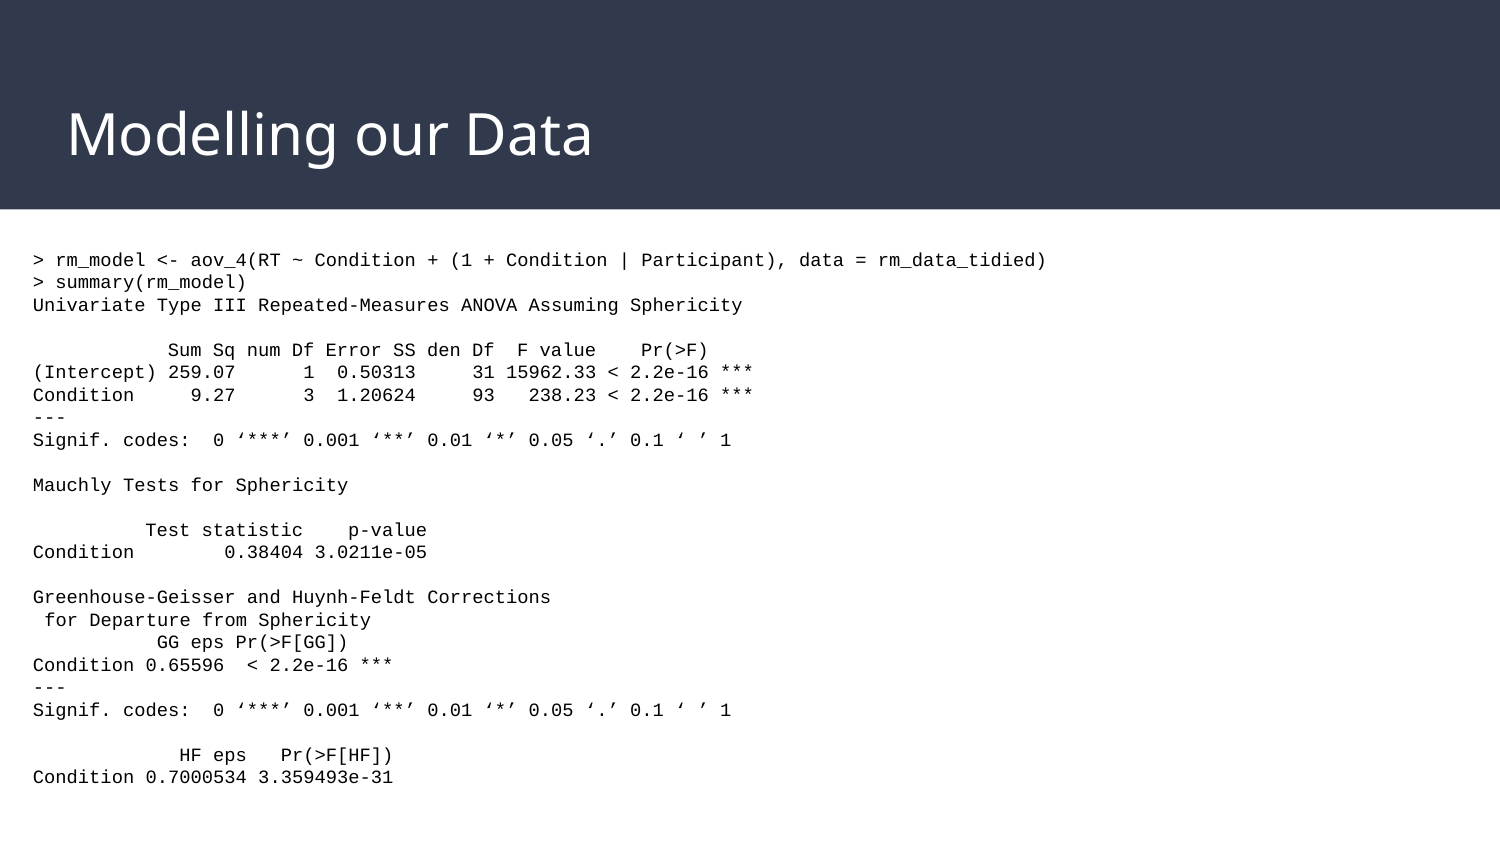

# Modelling our Data
> rm_model <- aov_4(RT ~ Condition + (1 + Condition | Participant), data = rm_data_tidied)
> summary(rm_model)
Univariate Type III Repeated-Measures ANOVA Assuming Sphericity
 Sum Sq num Df Error SS den Df F value Pr(>F)
(Intercept) 259.07 1 0.50313 31 15962.33 < 2.2e-16 ***
Condition 9.27 3 1.20624 93 238.23 < 2.2e-16 ***
---
Signif. codes: 0 ‘***’ 0.001 ‘**’ 0.01 ‘*’ 0.05 ‘.’ 0.1 ‘ ’ 1
Mauchly Tests for Sphericity
 Test statistic p-value
Condition 0.38404 3.0211e-05
Greenhouse-Geisser and Huynh-Feldt Corrections
 for Departure from Sphericity
 GG eps Pr(>F[GG])
Condition 0.65596 < 2.2e-16 ***
---
Signif. codes: 0 ‘***’ 0.001 ‘**’ 0.01 ‘*’ 0.05 ‘.’ 0.1 ‘ ’ 1
 HF eps Pr(>F[HF])
Condition 0.7000534 3.359493e-31